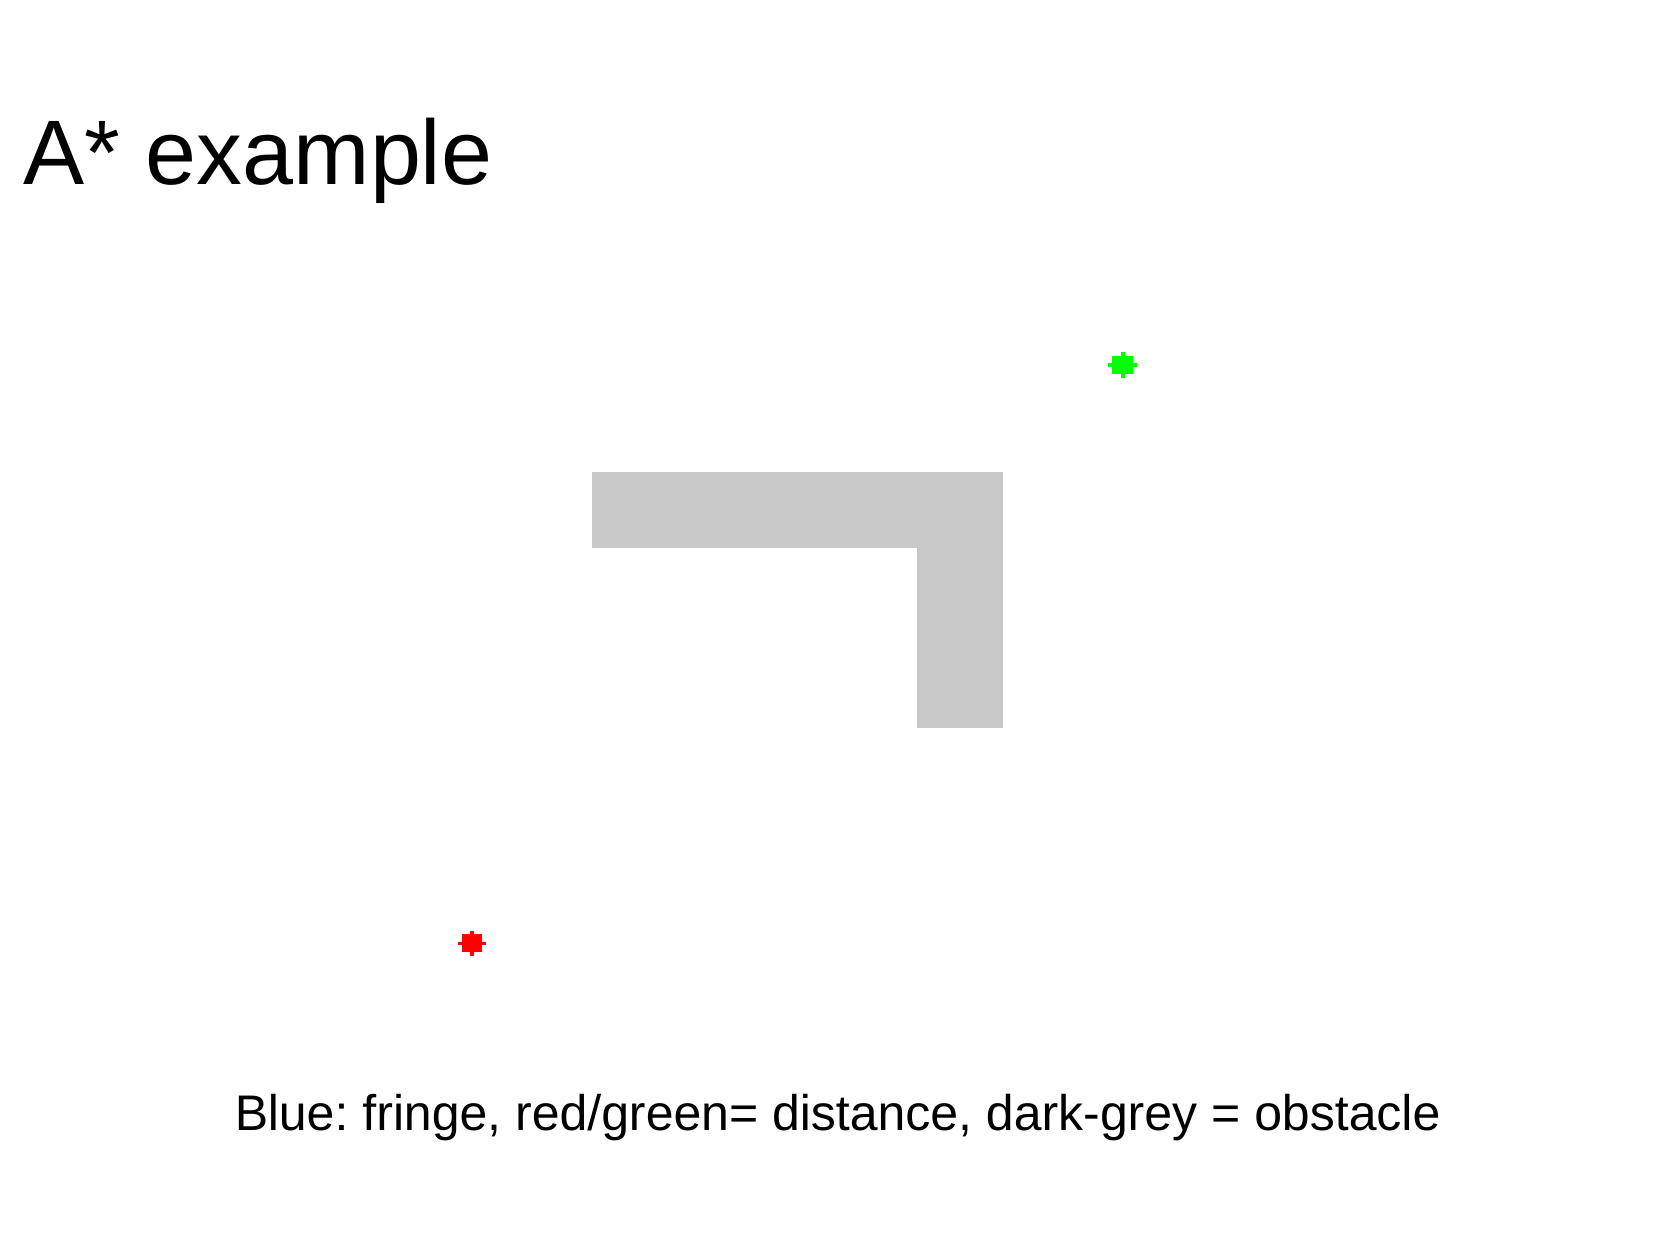

# A* example
Blue: fringe, red/green= distance, dark-grey = obstacle